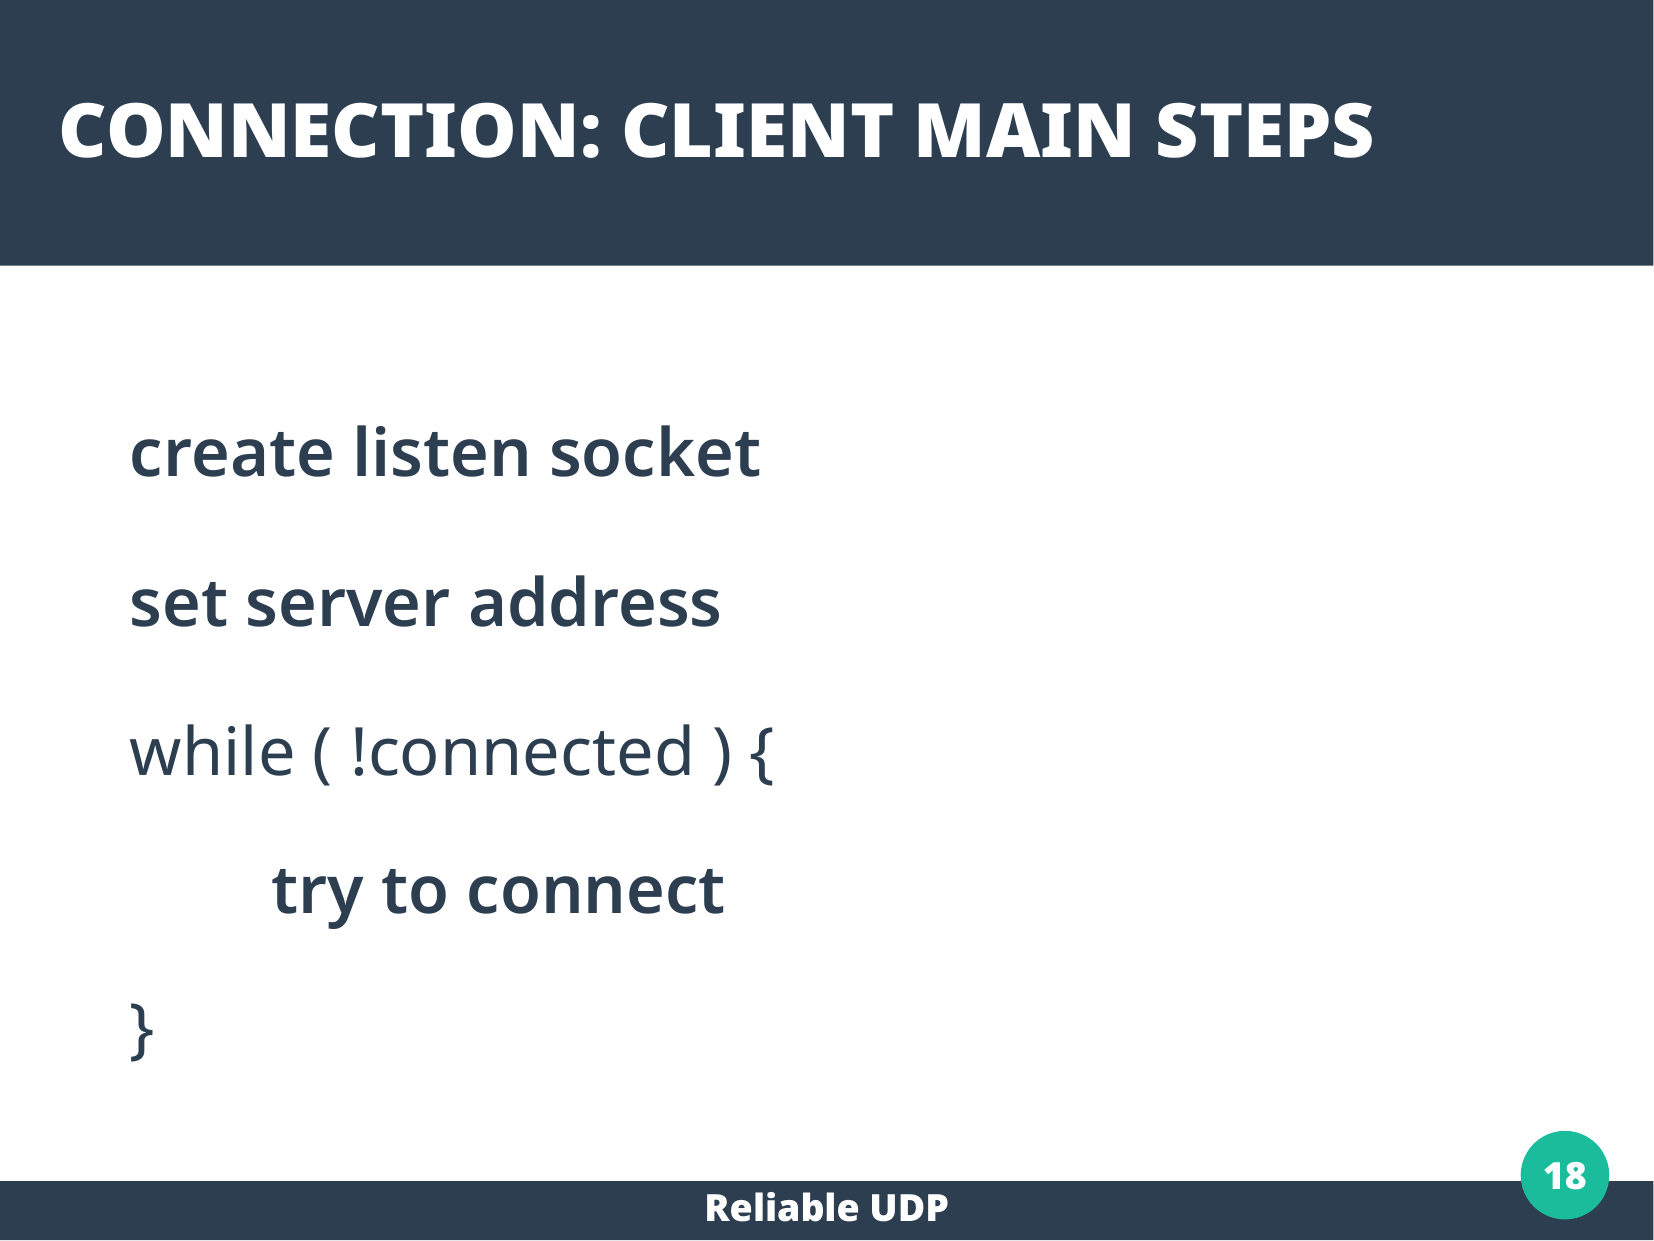

# CONNECTION: CLIENT MAIN STEPS
create listen socket
set server address
while ( !connected ) {
try to connect
}
18
Reliable UDP